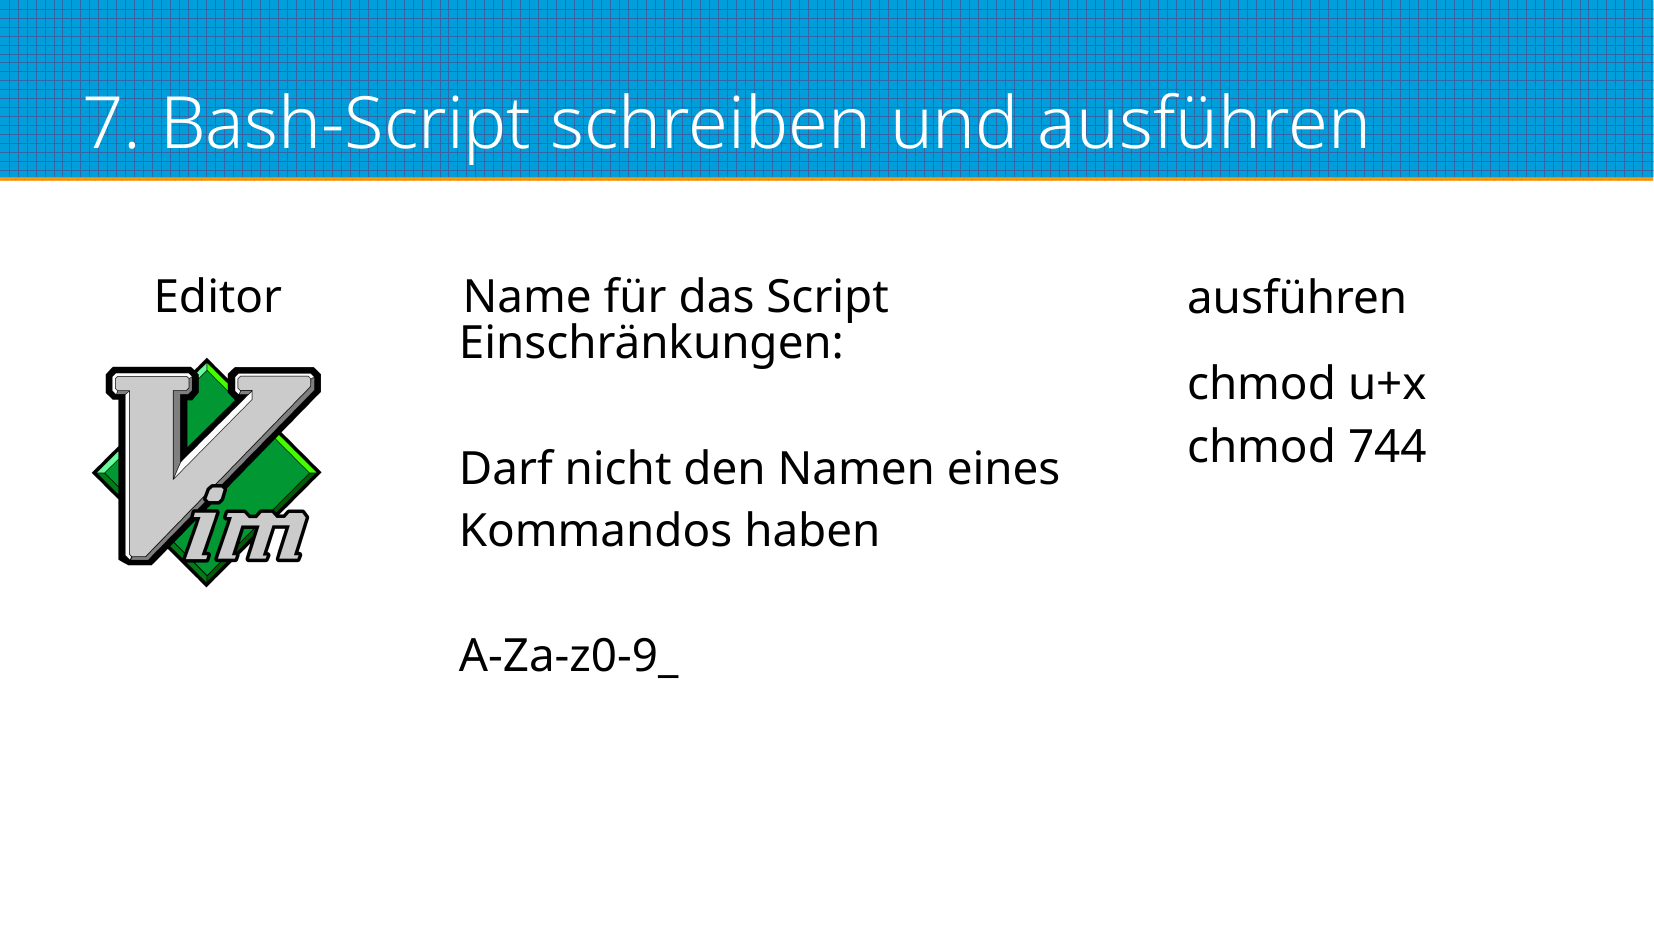

# 7. Bash-Script schreiben und ausführen
Editor
Name für das Script
ausführen
Einschränkungen:
Darf nicht den Namen eines
Kommandos haben
A-Za-z0-9_
chmod u+x
chmod 744